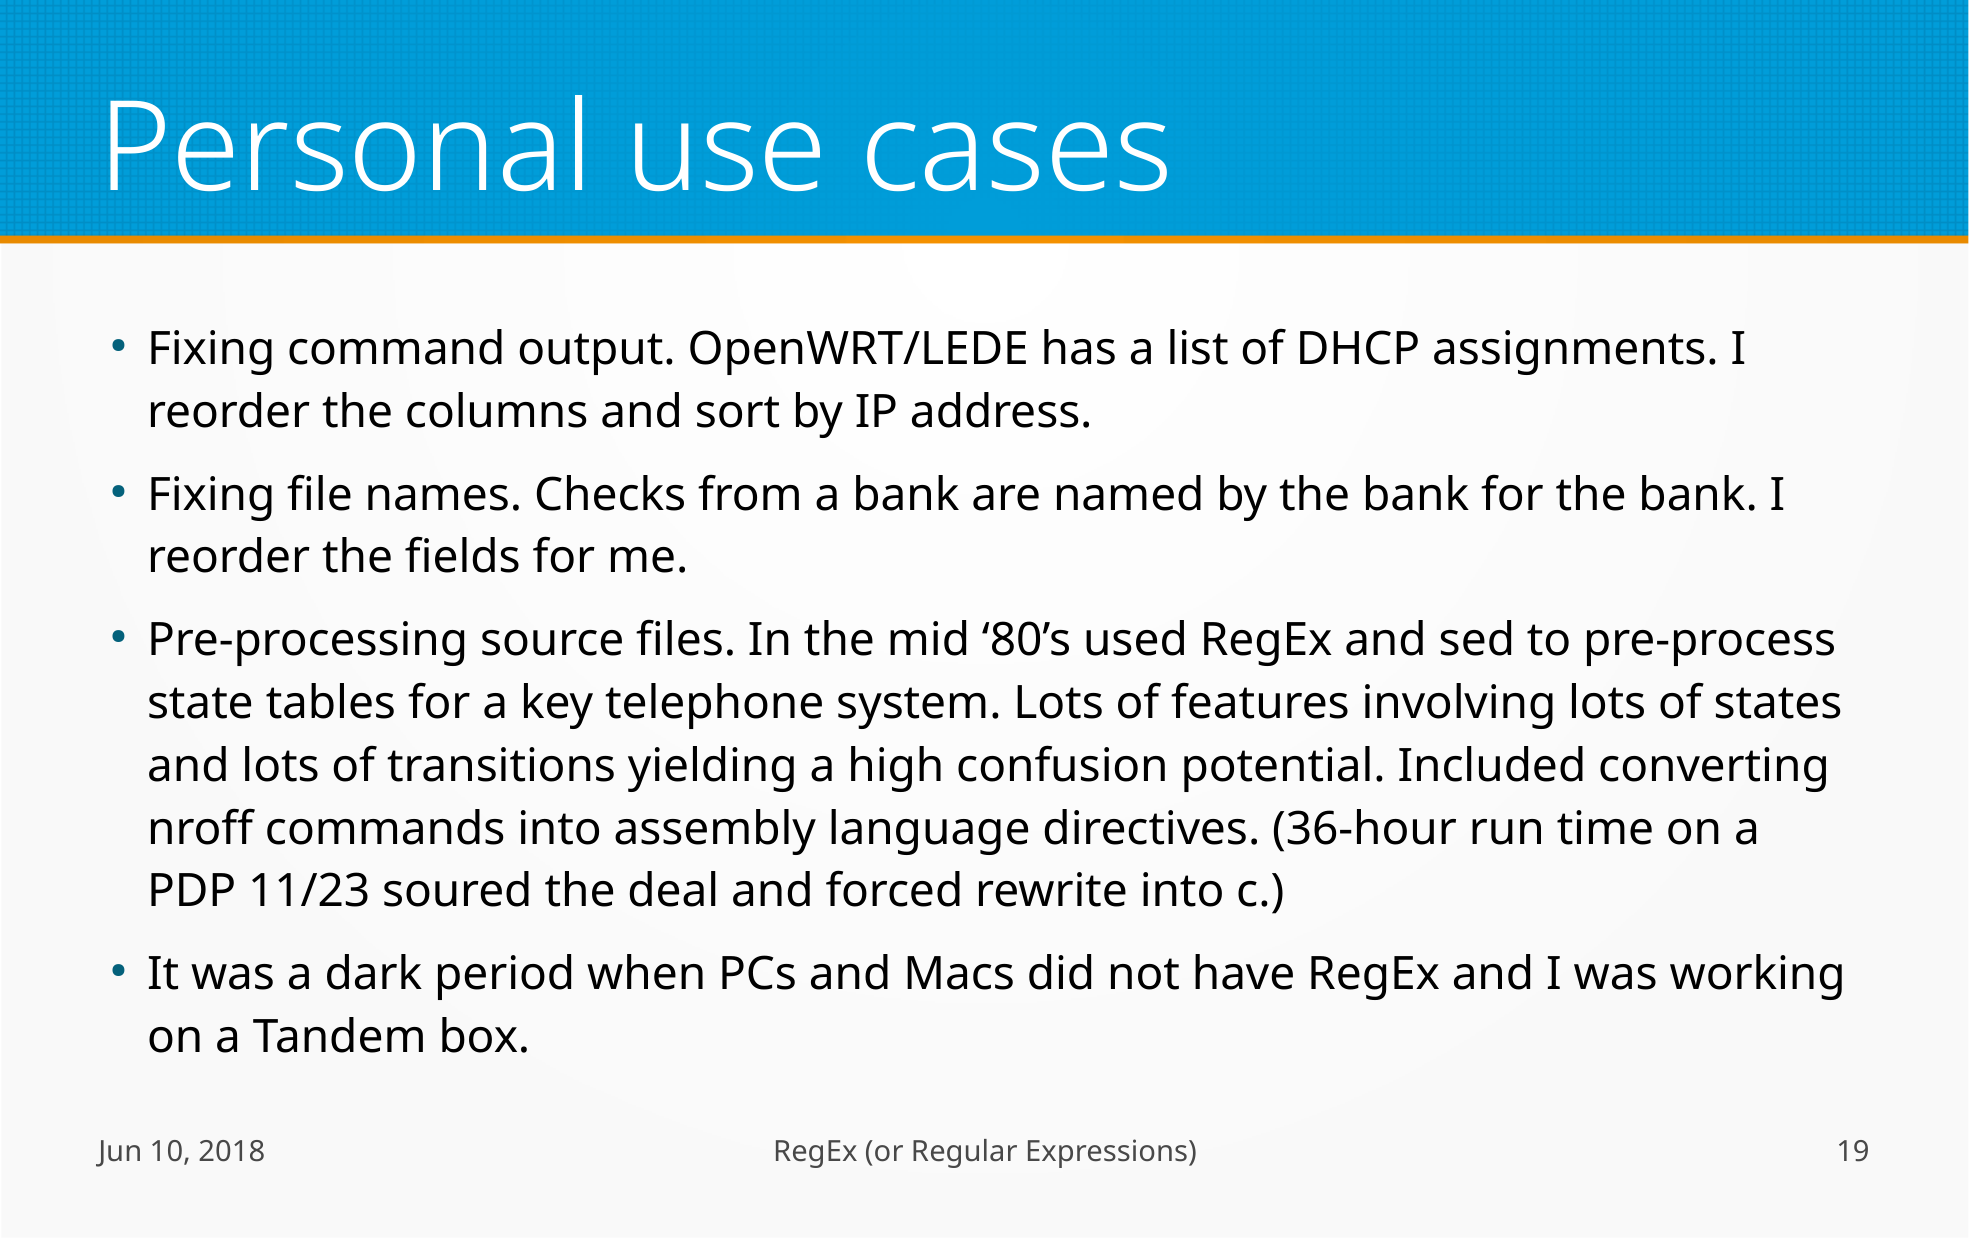

# Personal use cases
Fixing command output. OpenWRT/LEDE has a list of DHCP assignments. I reorder the columns and sort by IP address.
Fixing file names. Checks from a bank are named by the bank for the bank. I reorder the fields for me.
Pre-processing source files. In the mid ‘80’s used RegEx and sed to pre-process state tables for a key telephone system. Lots of features involving lots of states and lots of transitions yielding a high confusion potential. Included converting nroff commands into assembly language directives. (36-hour run time on a PDP 11/23 soured the deal and forced rewrite into c.)
It was a dark period when PCs and Macs did not have RegEx and I was working on a Tandem box.
Jun 10, 2018
RegEx (or Regular Expressions)
19